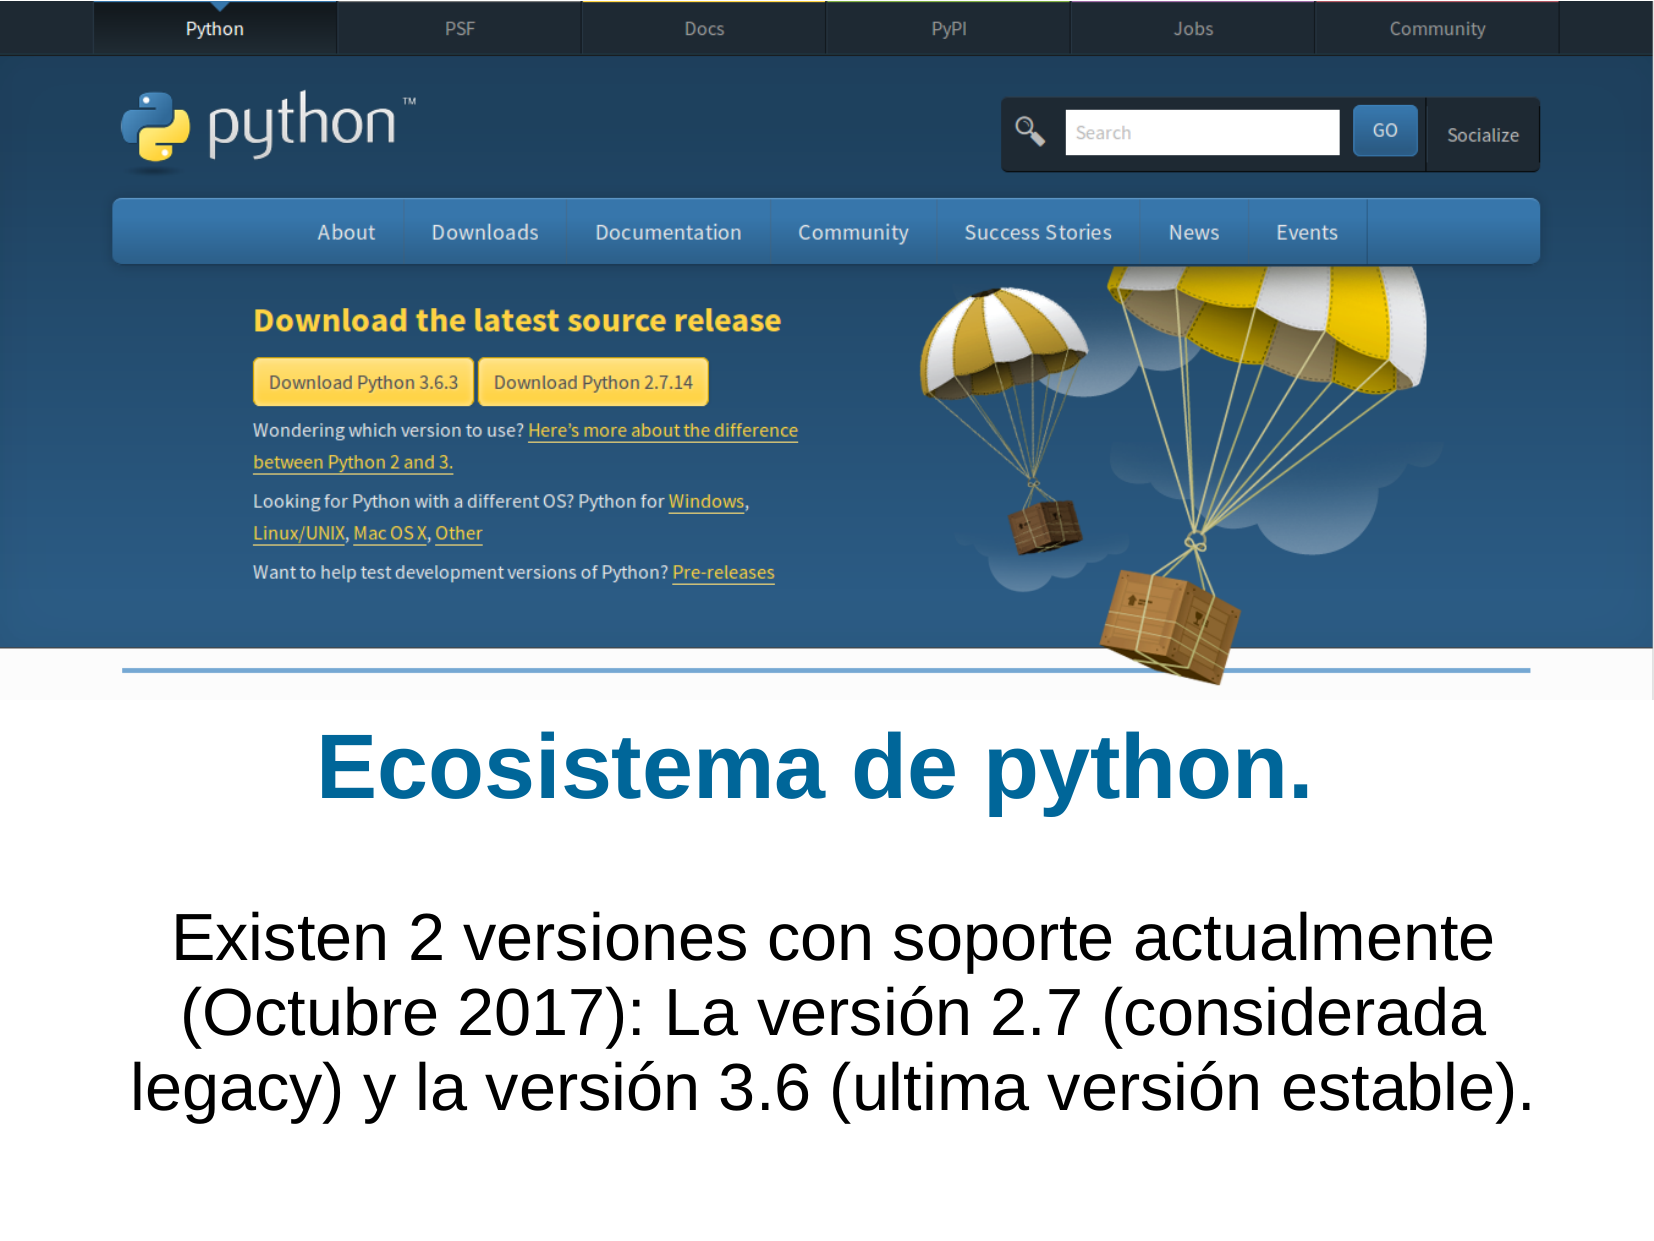

# Ecosistema de python.
Existen 2 versiones con soporte actualmente (Octubre 2017): La versión 2.7 (considerada legacy) y la versión 3.6 (ultima versión estable).